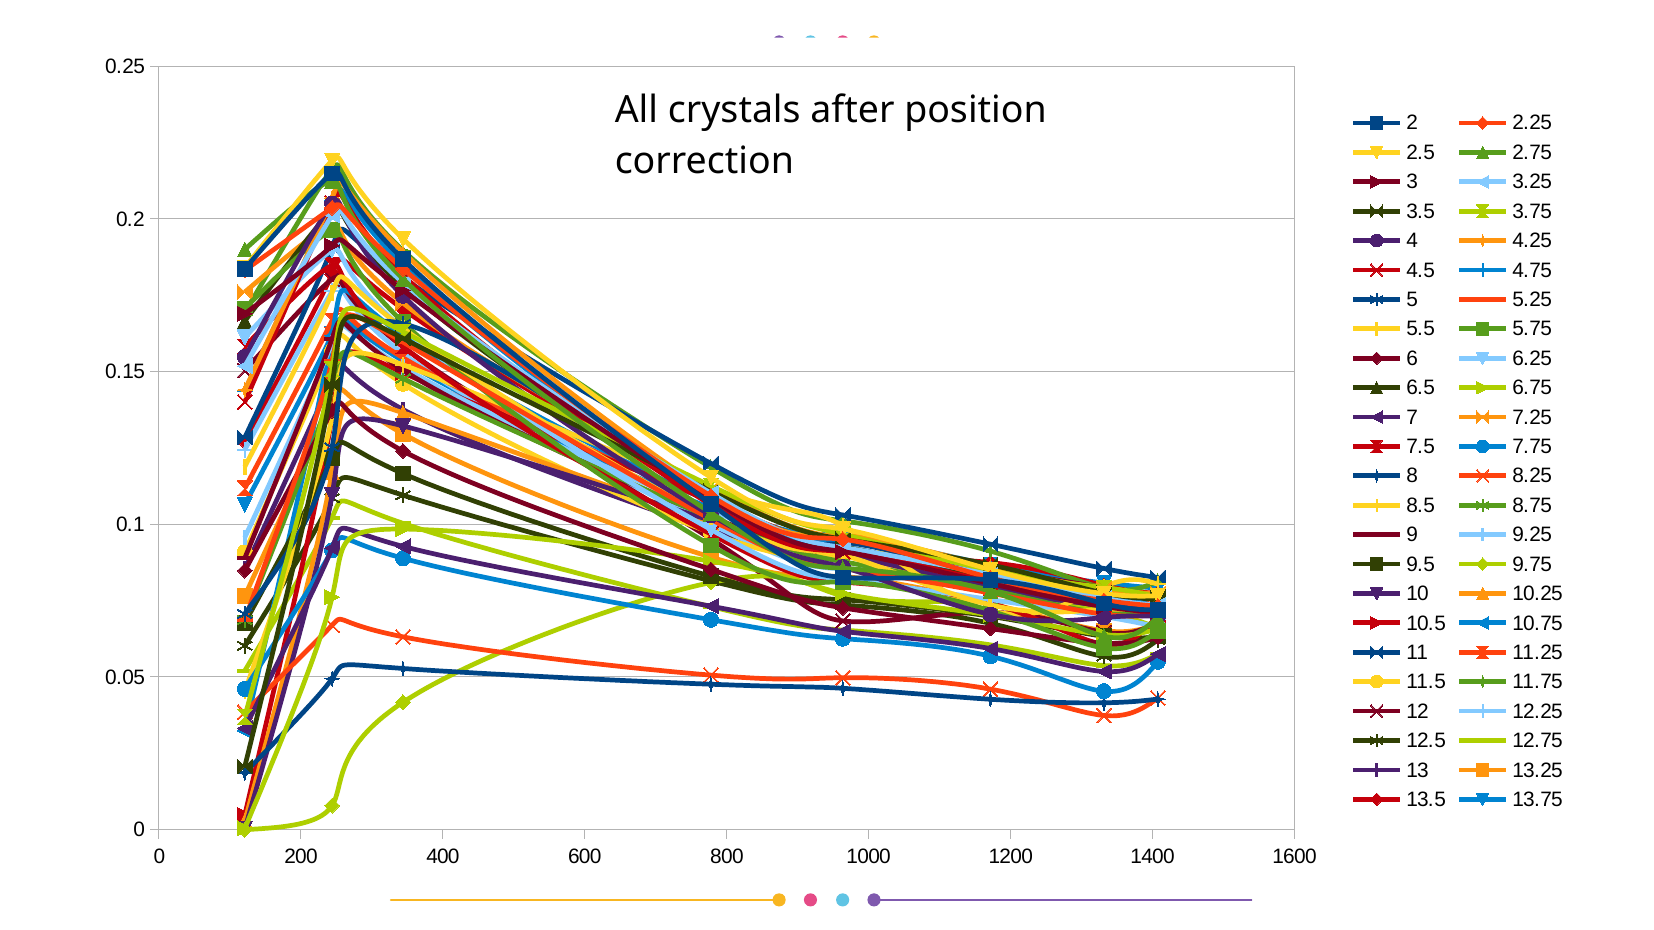

### Chart
| Category | 2 | 2.25 | 2.5 | 2.75 | 3 | 3.25 | 3.5 | 3.75 | 4 | 4.25 | 4.5 | 4.75 | 5 | 5.25 | 5.5 | 5.75 | 6 | 6.25 | 6.5 | 6.75 | 7 | 7.25 | 7.5 | 7.75 | 8 | 8.25 | 8.5 | 8.75 | 9 | 9.25 | 9.5 | 9.75 | 10 | 10.25 | 10.5 | 10.75 | 11 | 11.25 | 11.5 | 11.75 | 12 | 12.25 | 12.5 | 12.75 | 13 | 13.25 | 13.5 | 13.75 |
|---|---|---|---|---|---|---|---|---|---|---|---|---|---|---|---|---|---|---|---|---|---|---|---|---|---|---|---|---|---|---|---|---|---|---|---|---|---|---|---|---|---|---|---|---|---|---|---|---|All crystals after position correction
34